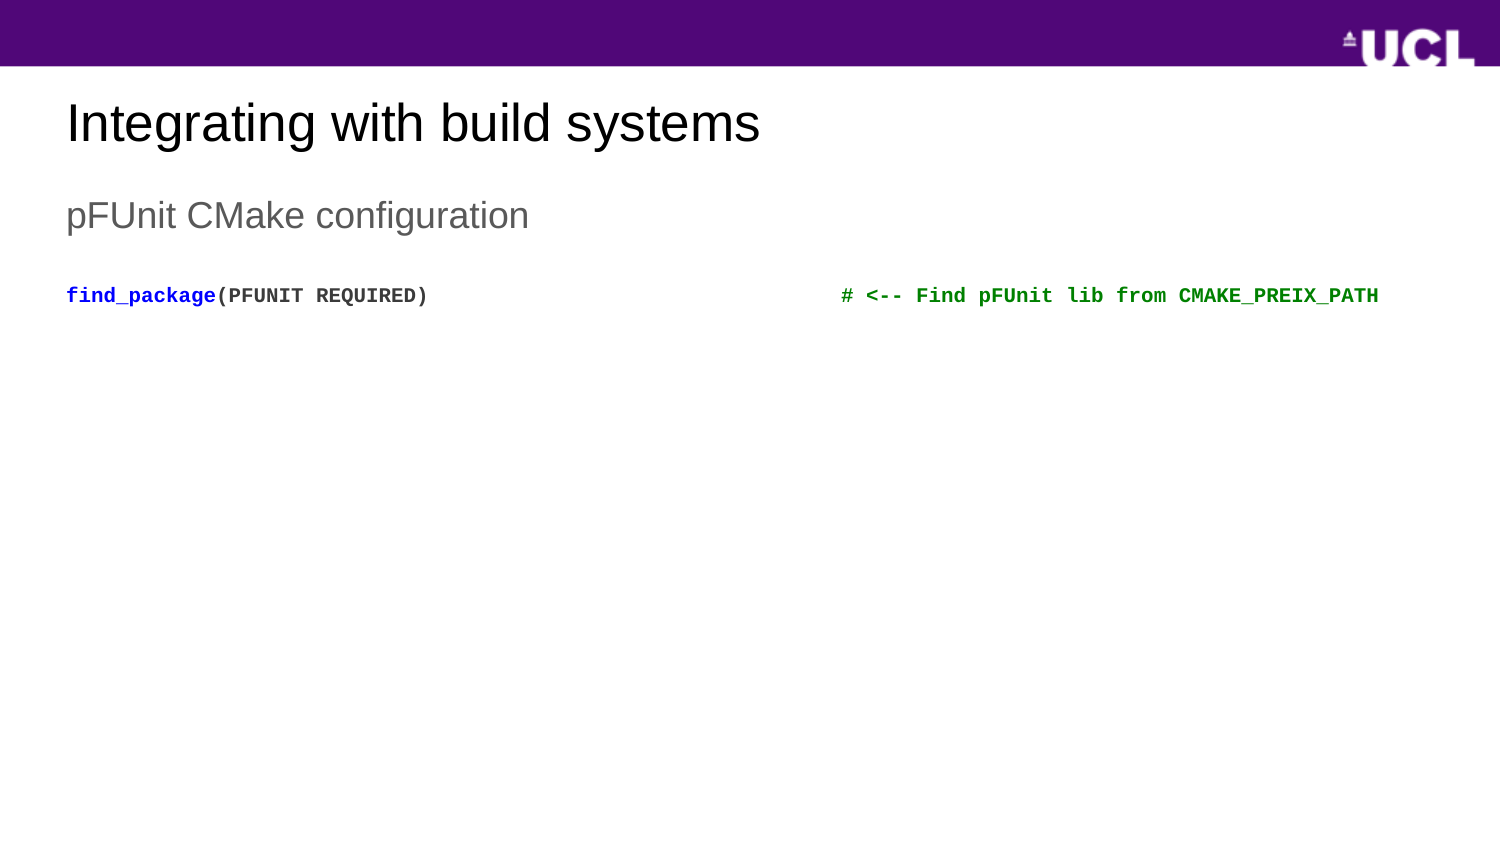

Integrating with build systems
# pFUnit CMake configuration
find_package(PFUNIT REQUIRED) # <-- Find pFUnit lib from CMAKE_PREIX_PATH